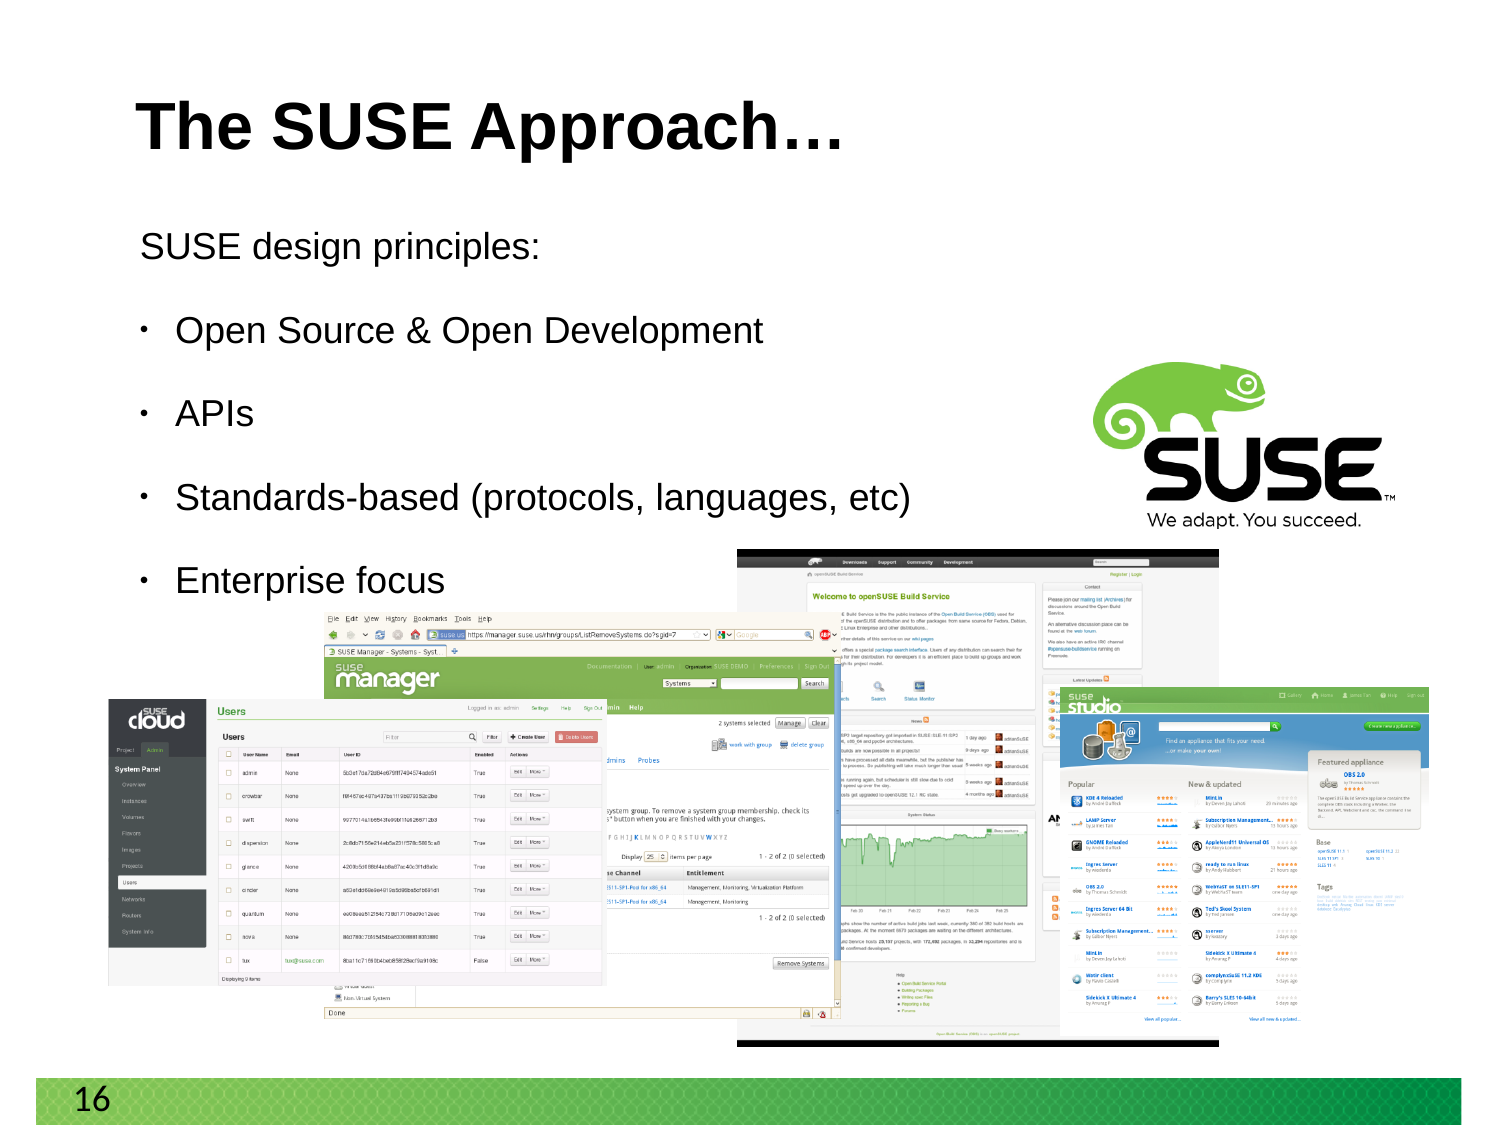

The SUSE Approach…
SUSE design principles:
Open Source & Open Development
APIs
Standards-based (protocols, languages, etc)
Enterprise focus